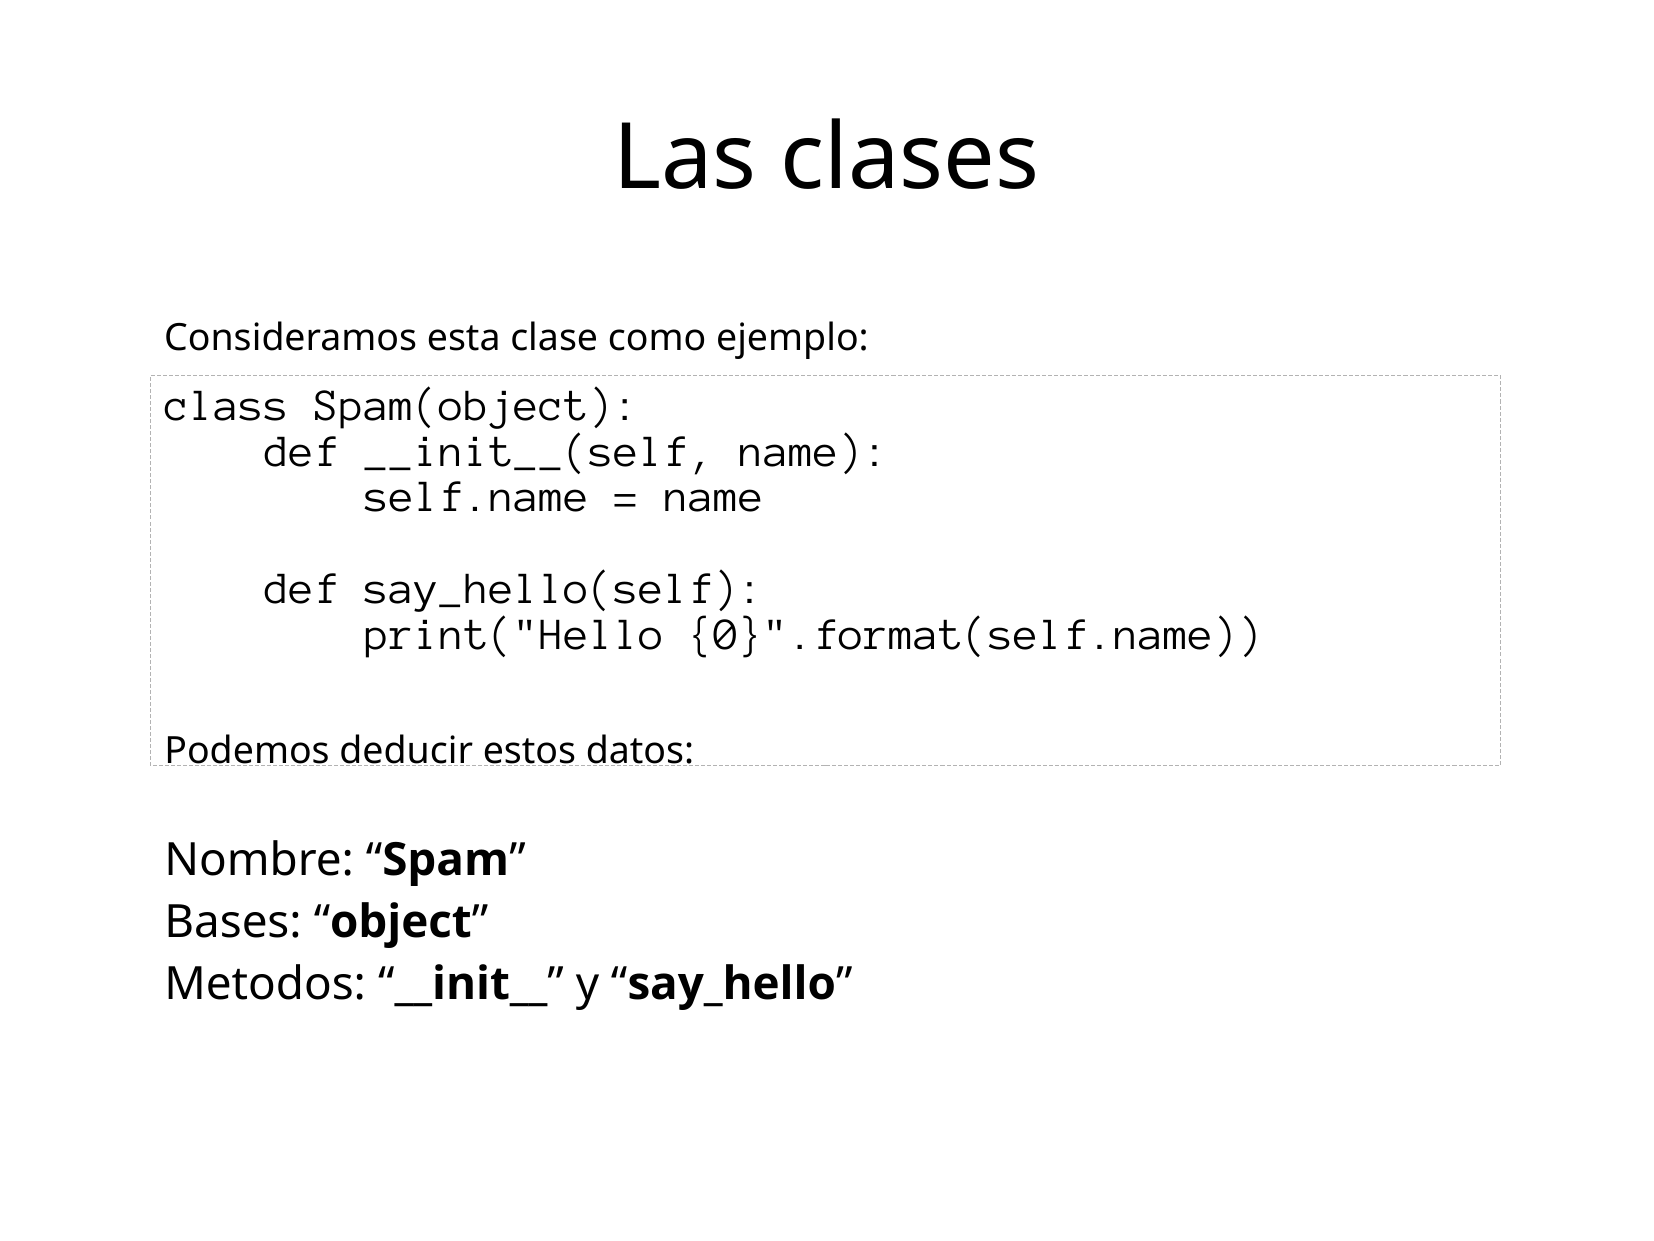

# Las clases
Consideramos esta clase como ejemplo:
class Spam(object):
 def __init__(self, name):
 self.name = name
 def say_hello(self):
 print("Hello {0}".format(self.name))
Podemos deducir estos datos:
Nombre: “Spam”
Bases: “object”
Metodos: “__init__” y “say_hello”